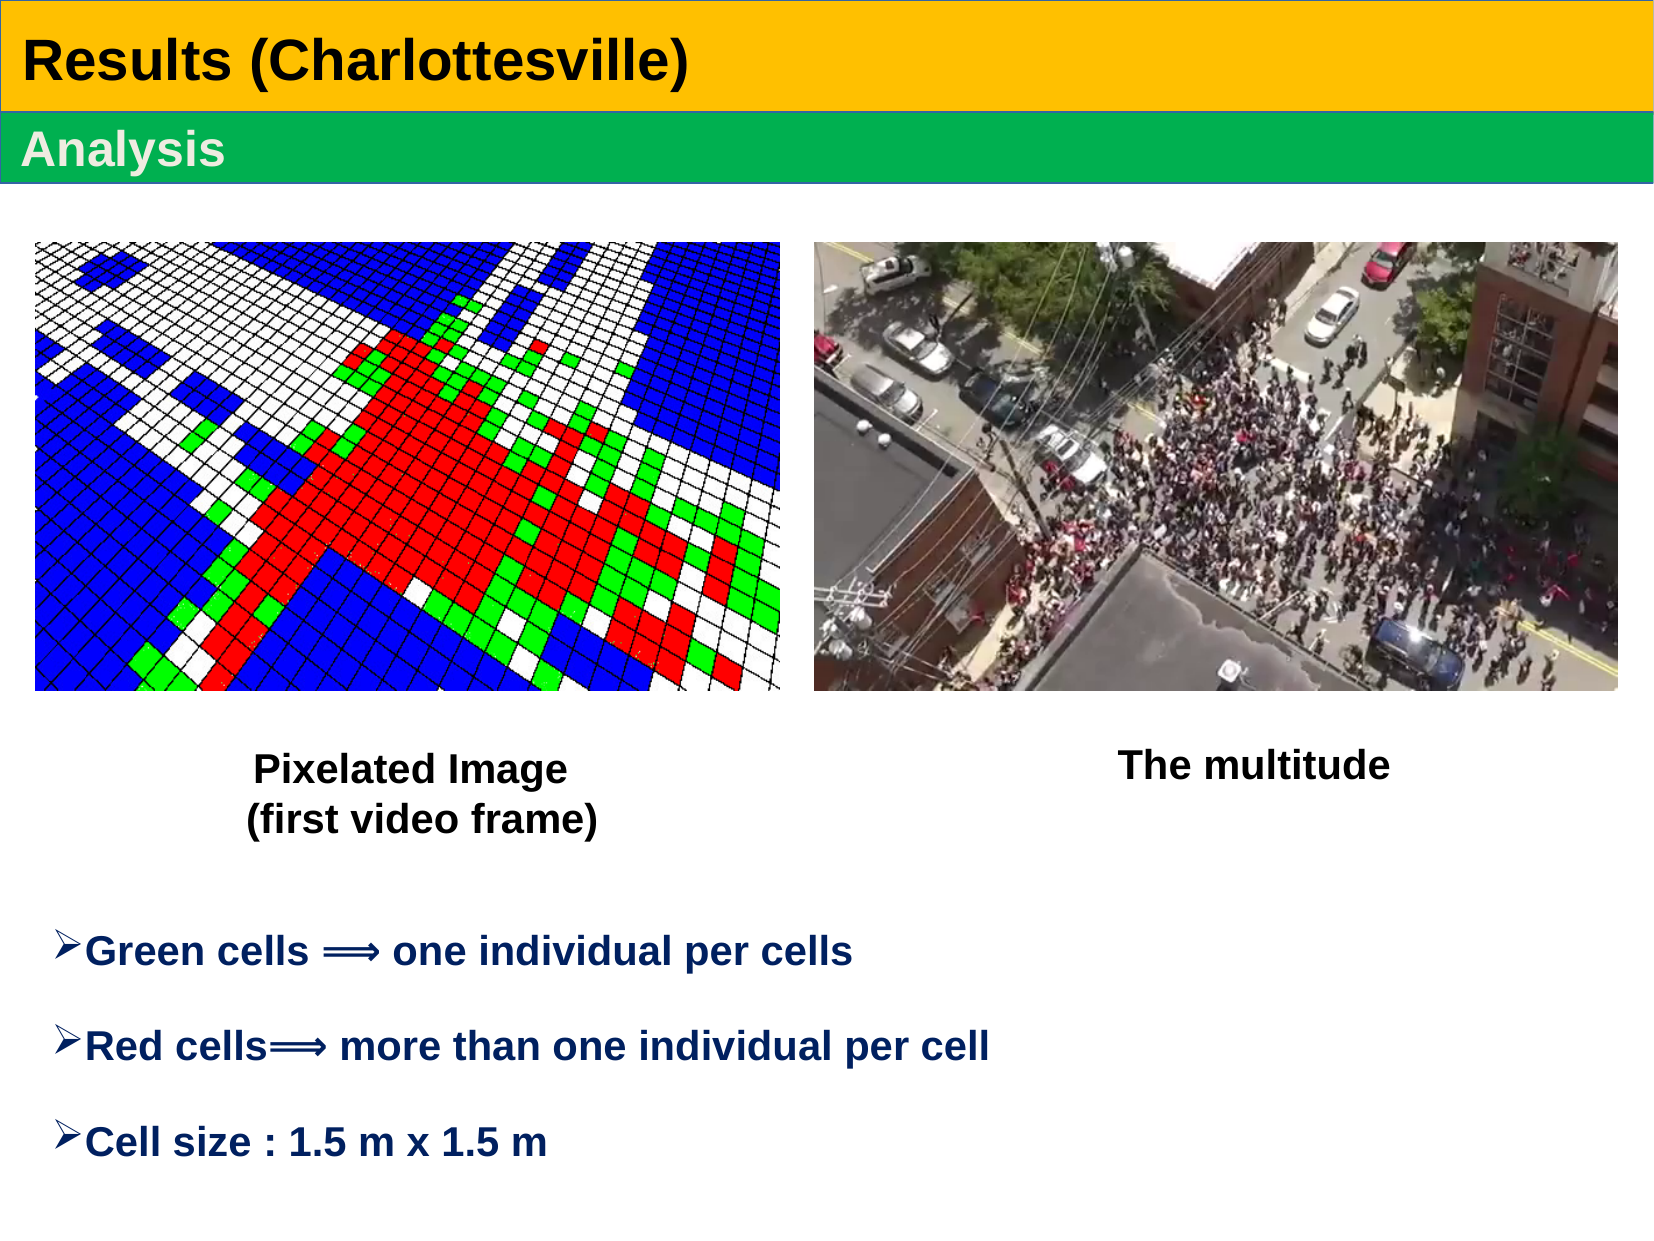

Introducción
Results (Charlottesville)
Analysis
The multitude
Pixelated Image
(first video frame)
Green cells ⟹ one individual per cells
Red cells⟹ more than one individual per cell
Cell size : 1.5 m x 1.5 m